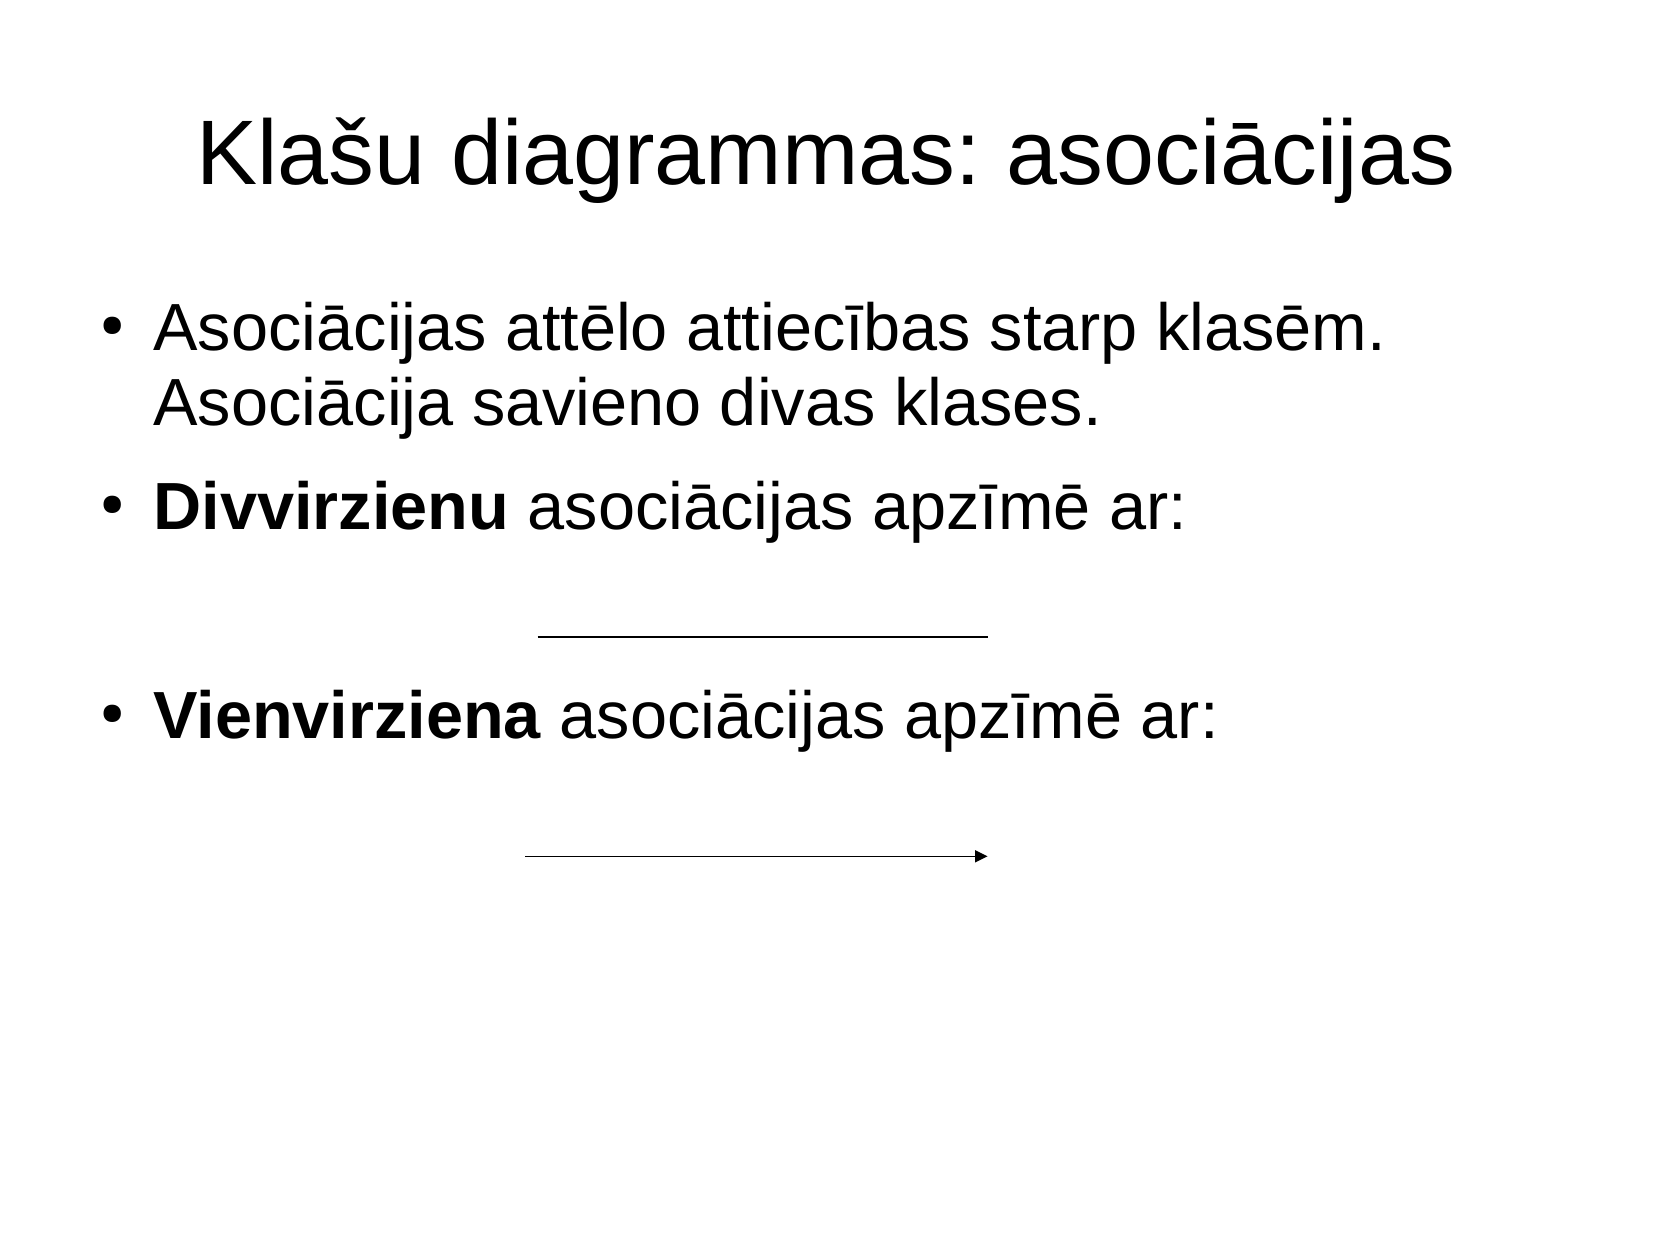

# Klašu diagrammas: asociācijas
Asociācijas attēlo attiecības starp klasēm. Asociācija savieno divas klases.
Divvirzienu asociācijas apzīmē ar:
Vienvirziena asociācijas apzīmē ar: